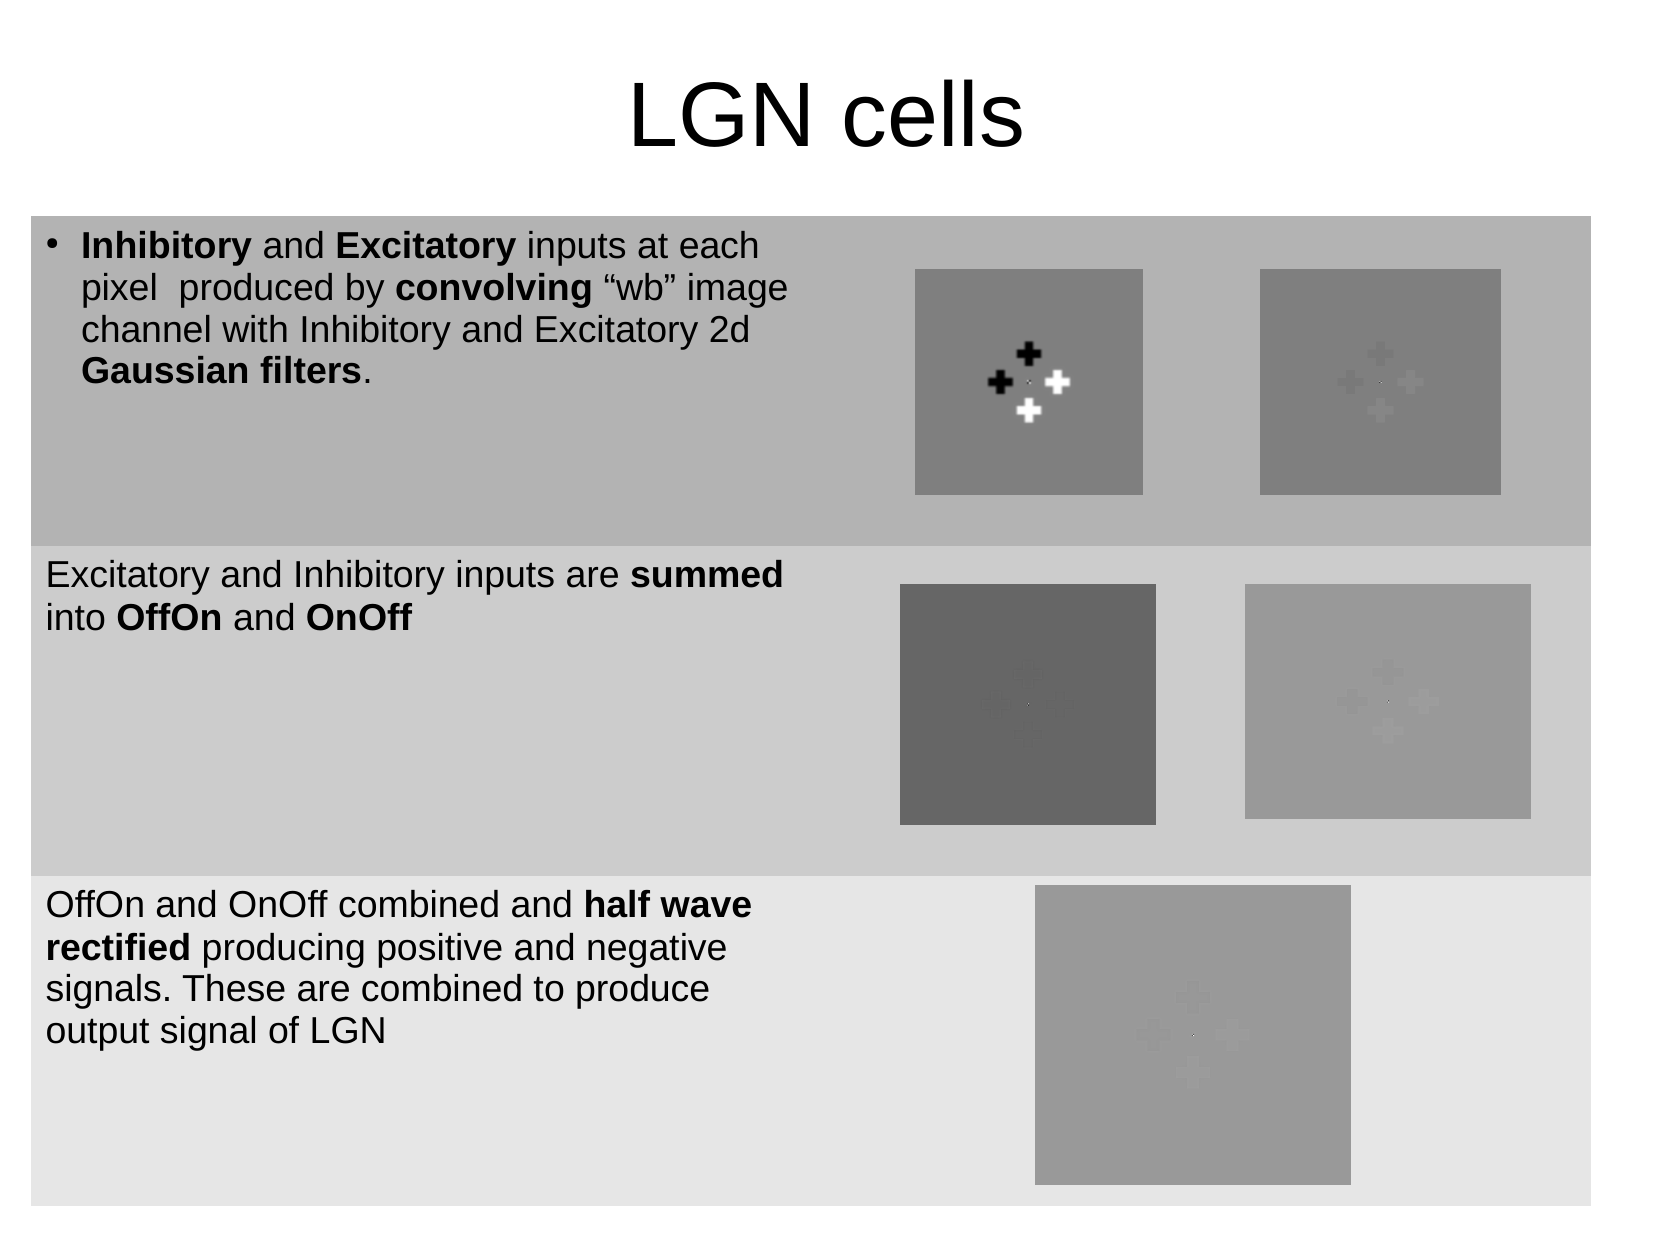

# LGN cells
| Inhibitory and Excitatory inputs at each pixel produced by convolving “wb” image channel with Inhibitory and Excitatory 2d Gaussian filters. | |
| --- | --- |
| Excitatory and Inhibitory inputs are summed into OffOn and OnOff | |
| OffOn and OnOff combined and half wave rectified producing positive and negative signals. These are combined to produce output signal of LGN | |